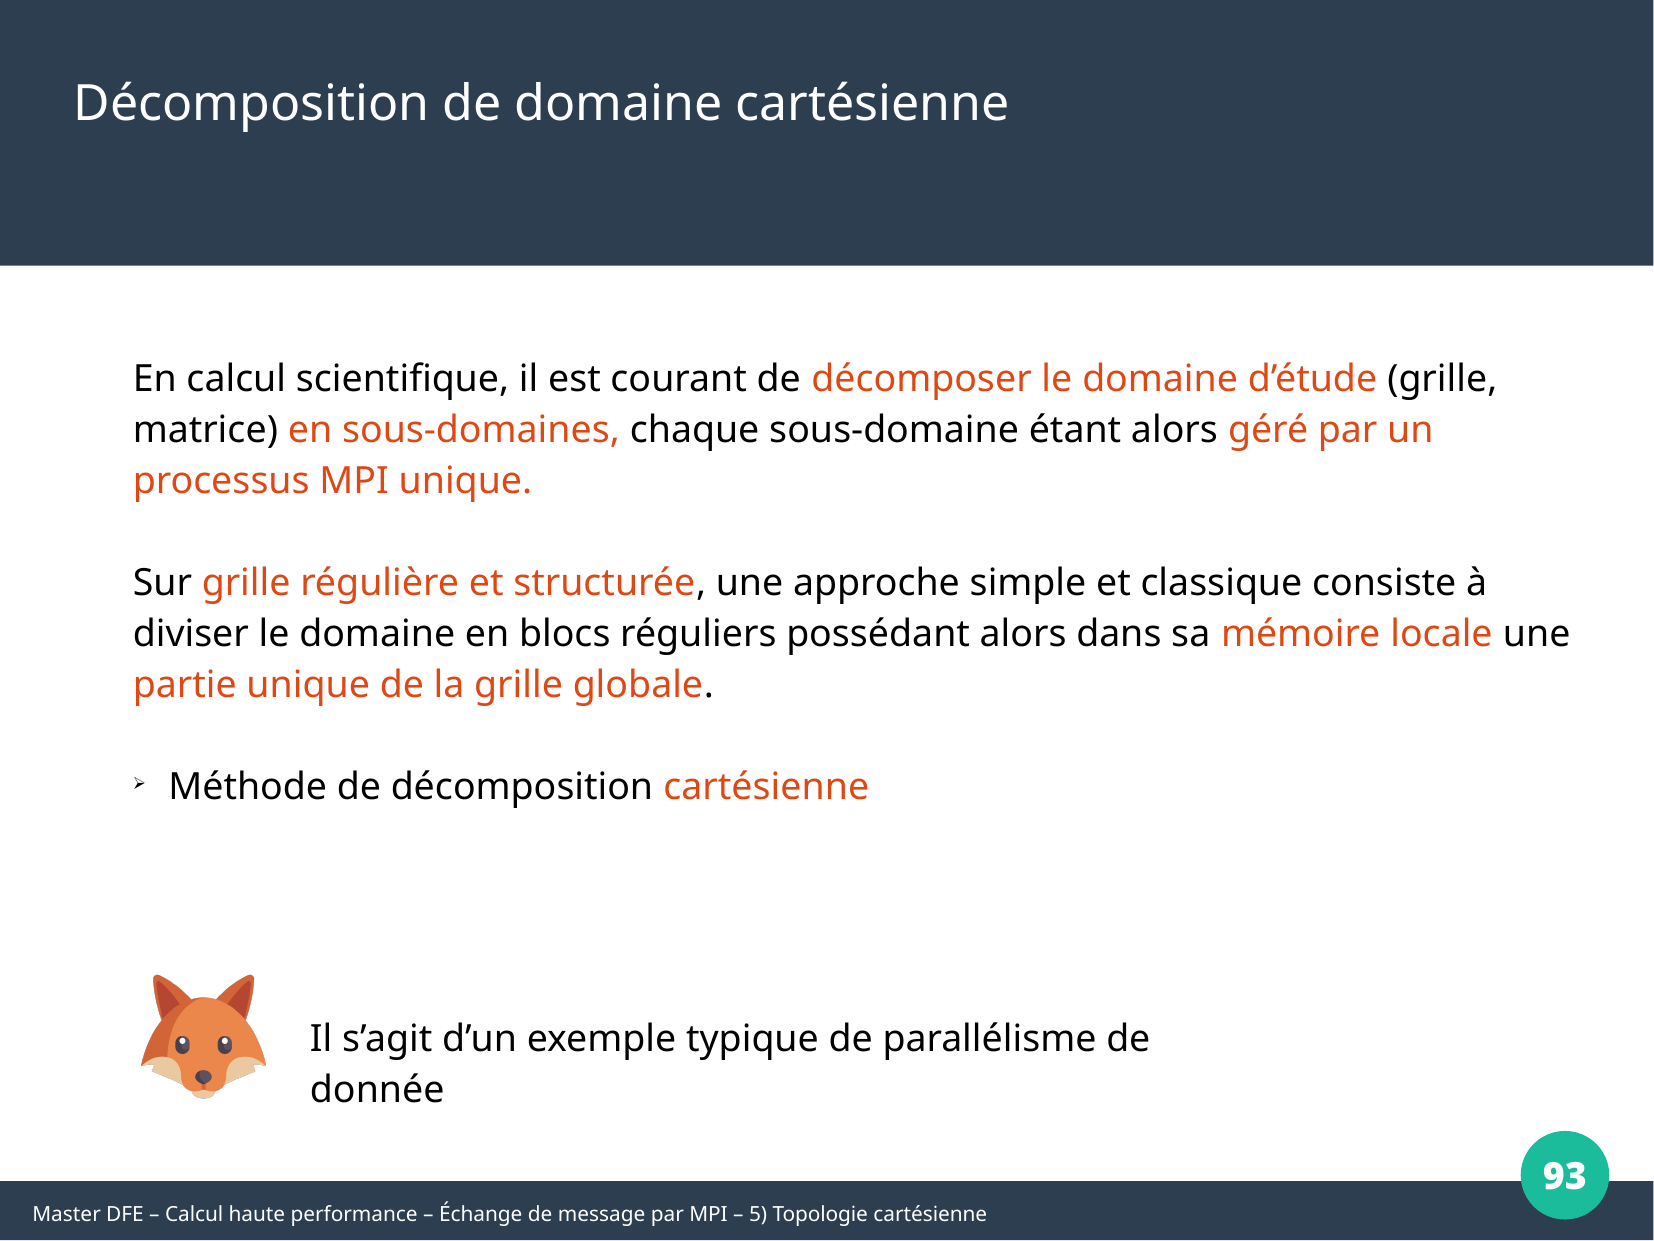

Décomposition de domaine cartésienne
En calcul scientifique, il est courant de décomposer le domaine d’étude (grille, matrice) en sous-domaines, chaque sous-domaine étant alors géré par un processus MPI unique.
Sur grille régulière et structurée, une approche simple et classique consiste à diviser le domaine en blocs réguliers possédant alors dans sa mémoire locale une partie unique de la grille globale.
Méthode de décomposition cartésienne
Il s’agit d’un exemple typique de parallélisme de donnée
93
Master DFE – Calcul haute performance – Échange de message par MPI – 5) Topologie cartésienne